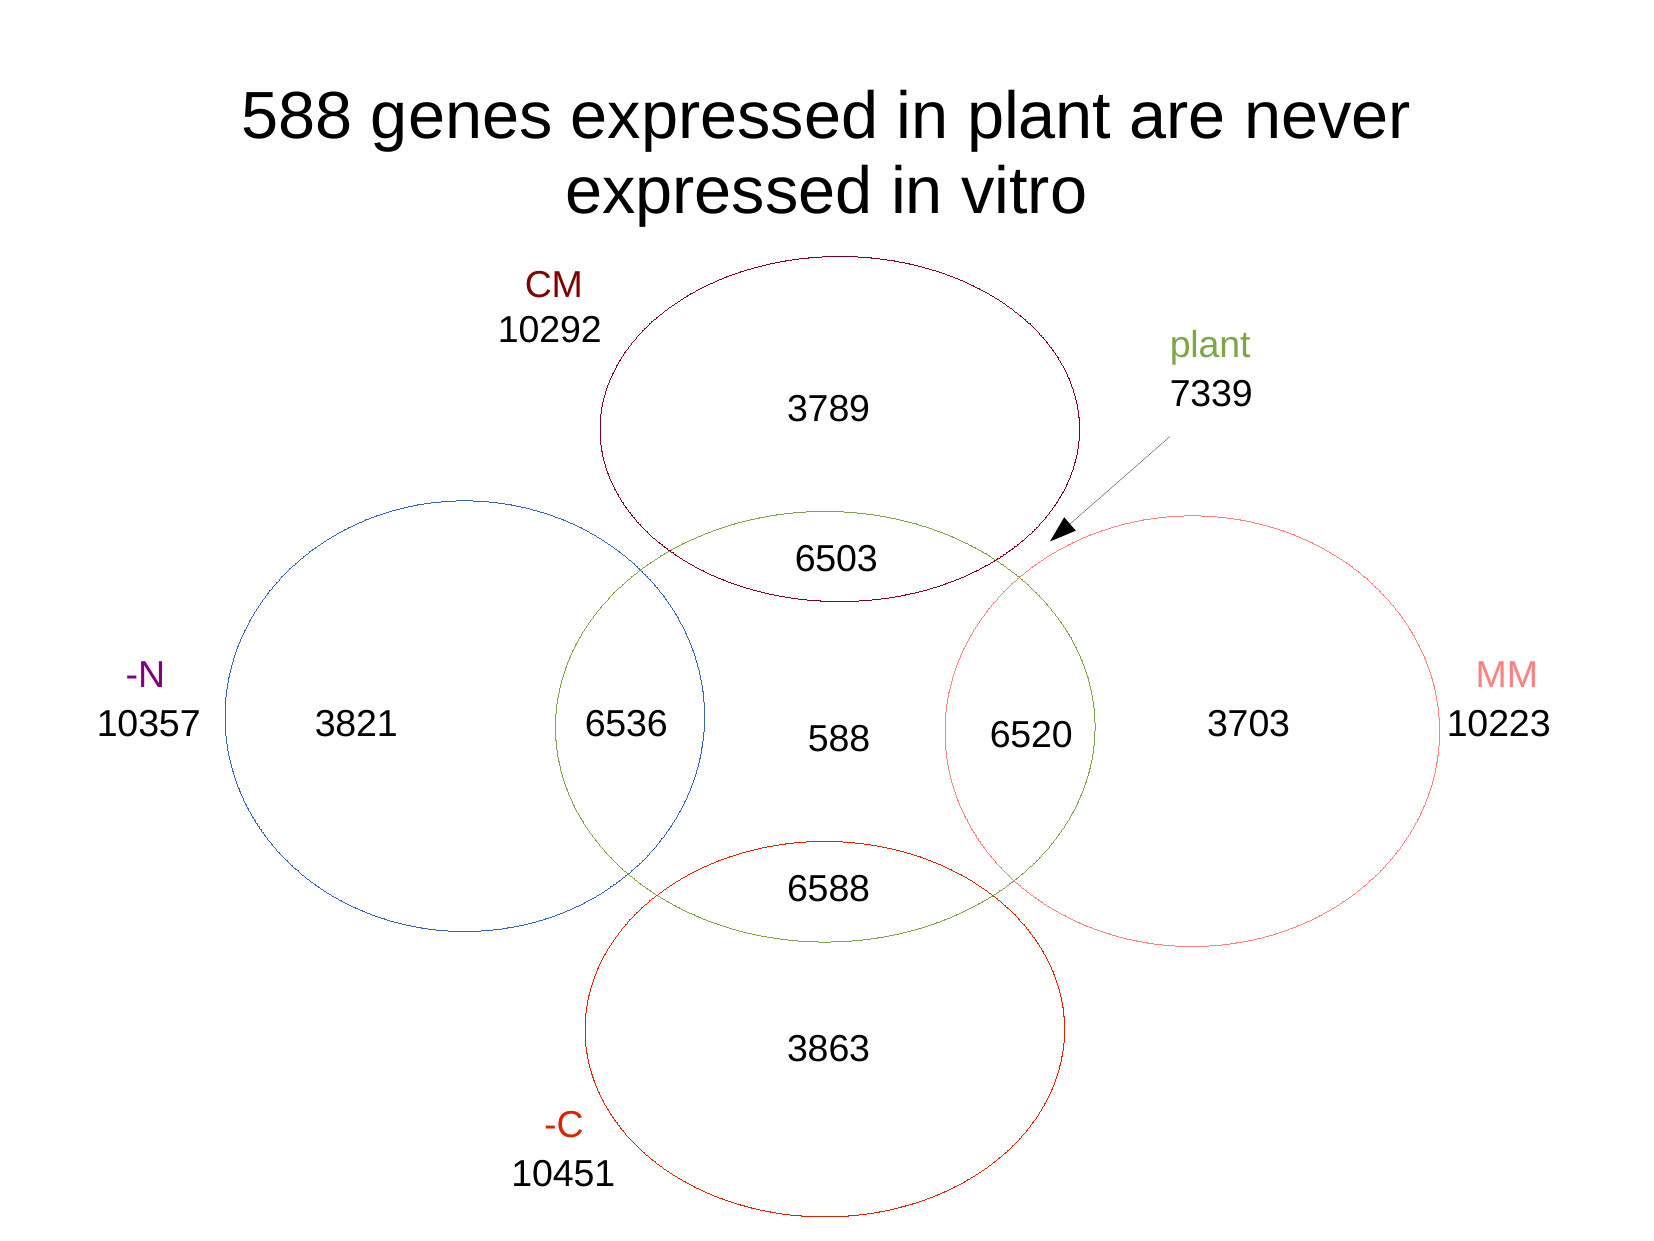

# 588 genes expressed in plant are never expressed in vitro
CM
10292
plant
7339
3789
6503
-N
MM
3821
6536
3703
10357
10223
6520
588
6588
3863
-C
10451